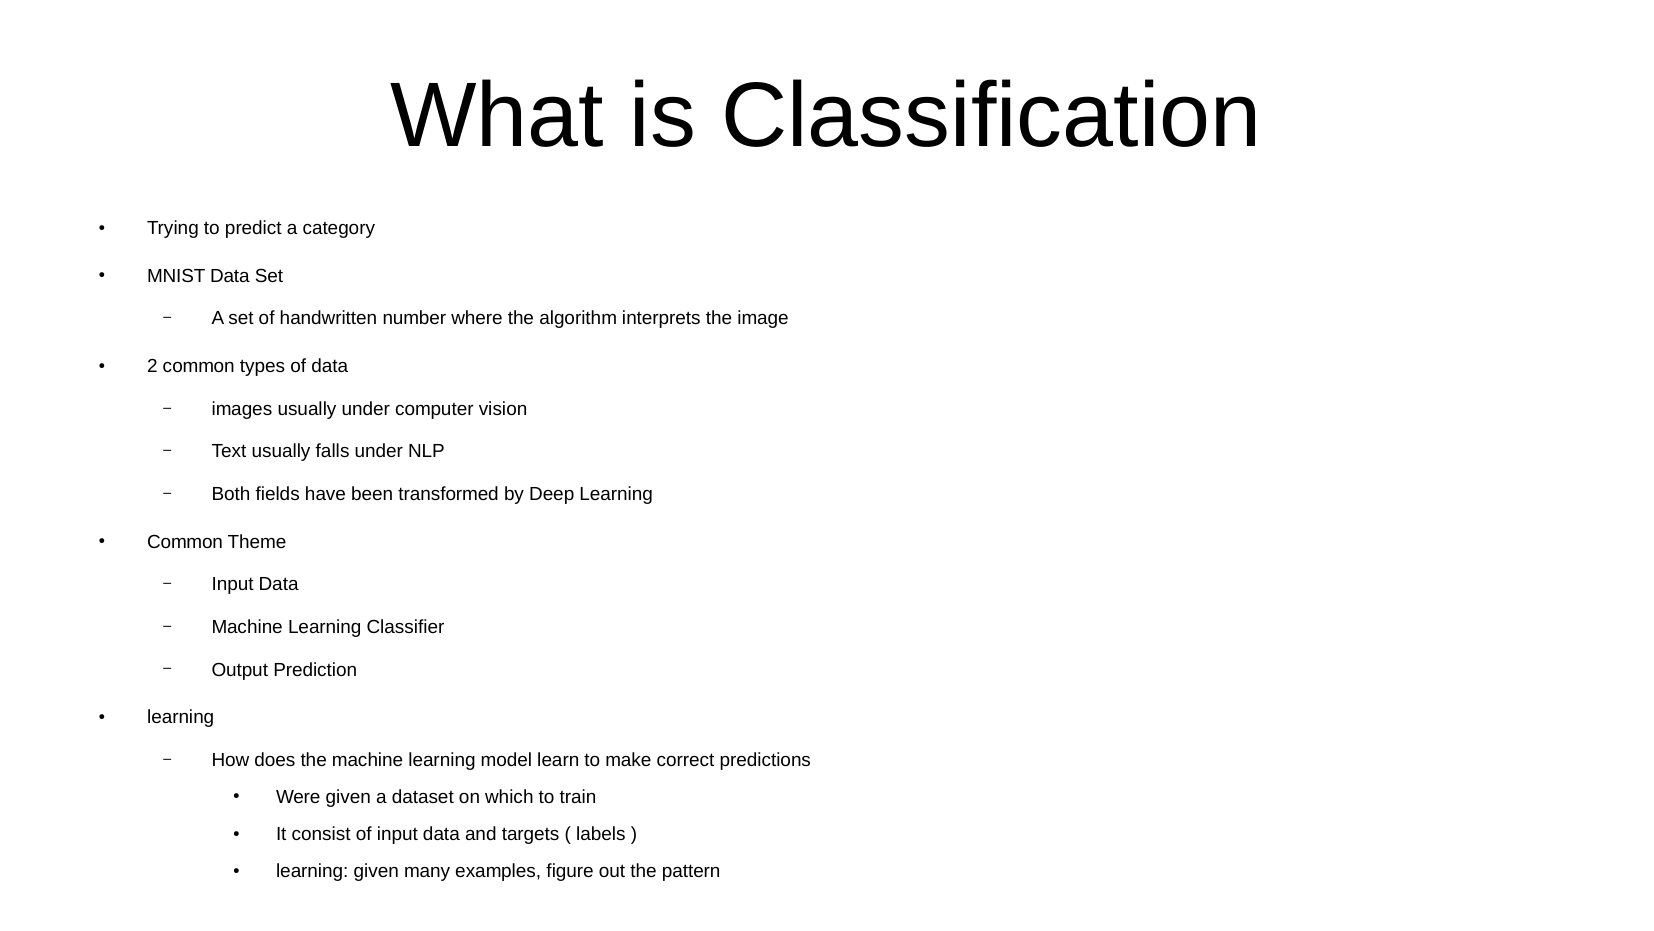

# What is Classification
Trying to predict a category
MNIST Data Set
A set of handwritten number where the algorithm interprets the image
2 common types of data
images usually under computer vision
Text usually falls under NLP
Both fields have been transformed by Deep Learning
Common Theme
Input Data
Machine Learning Classifier
Output Prediction
learning
How does the machine learning model learn to make correct predictions
Were given a dataset on which to train
It consist of input data and targets ( labels )
learning: given many examples, figure out the pattern